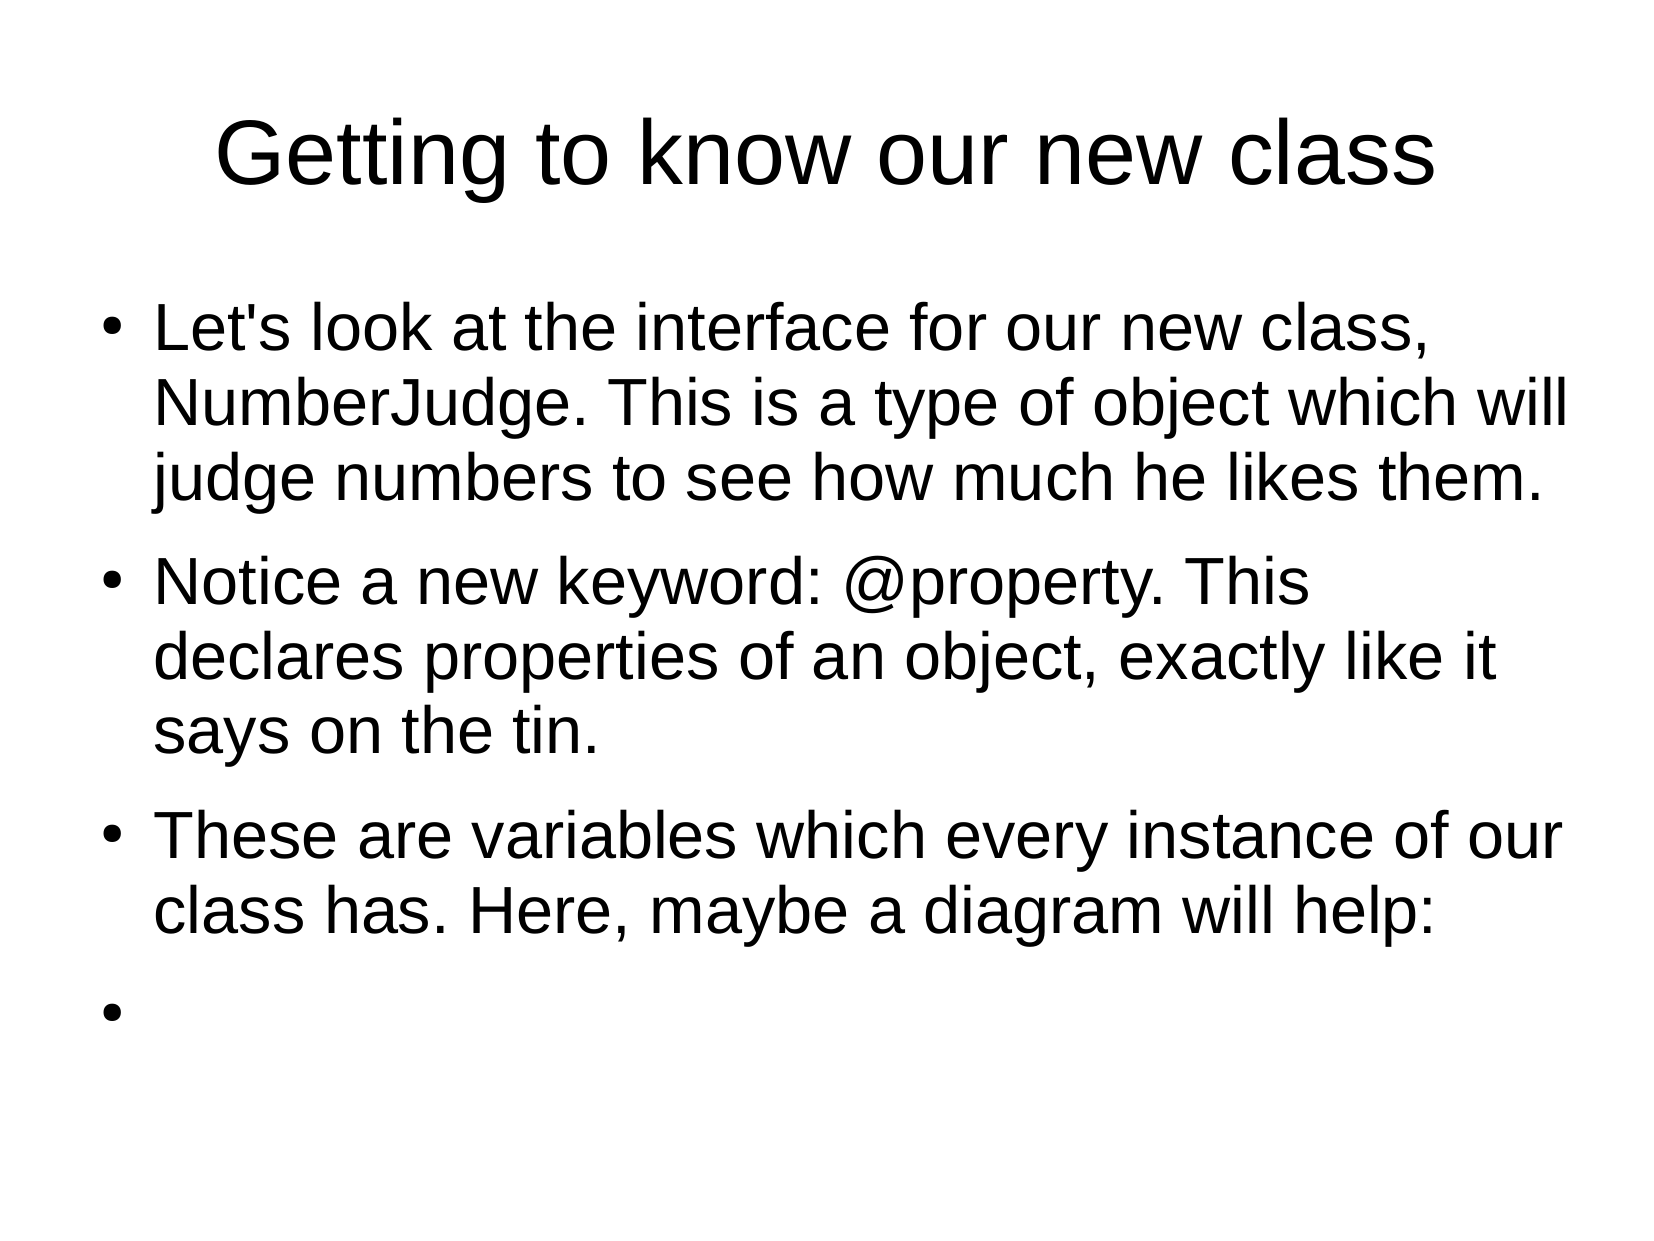

# Getting to know our new class
Let's look at the interface for our new class, NumberJudge. This is a type of object which will judge numbers to see how much he likes them.
Notice a new keyword: @property. This declares properties of an object, exactly like it says on the tin.
These are variables which every instance of our class has. Here, maybe a diagram will help: